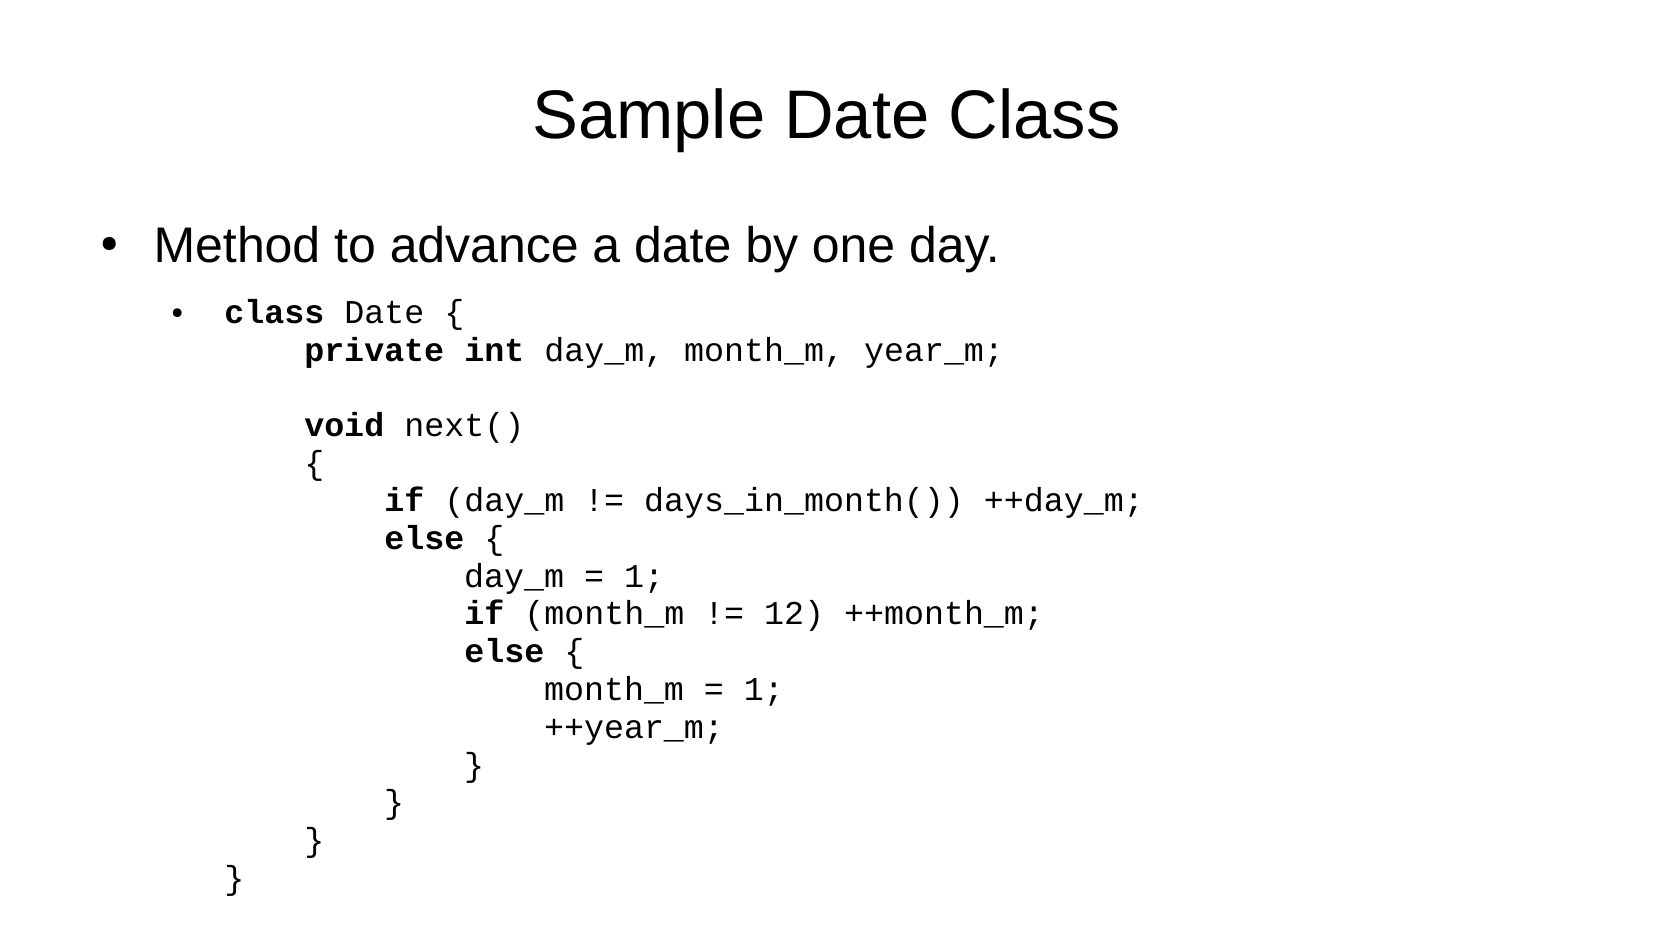

# Sample Date Class
Method to advance a date by one day.
class Date {
 private int day_m, month_m, year_m;
 void next()
 {
 if (day_m != days_in_month()) ++day_m;
 else {
 day_m = 1;
 if (month_m != 12) ++month_m;
 else {
 month_m = 1;
 ++year_m;
 }
 }
 }
}